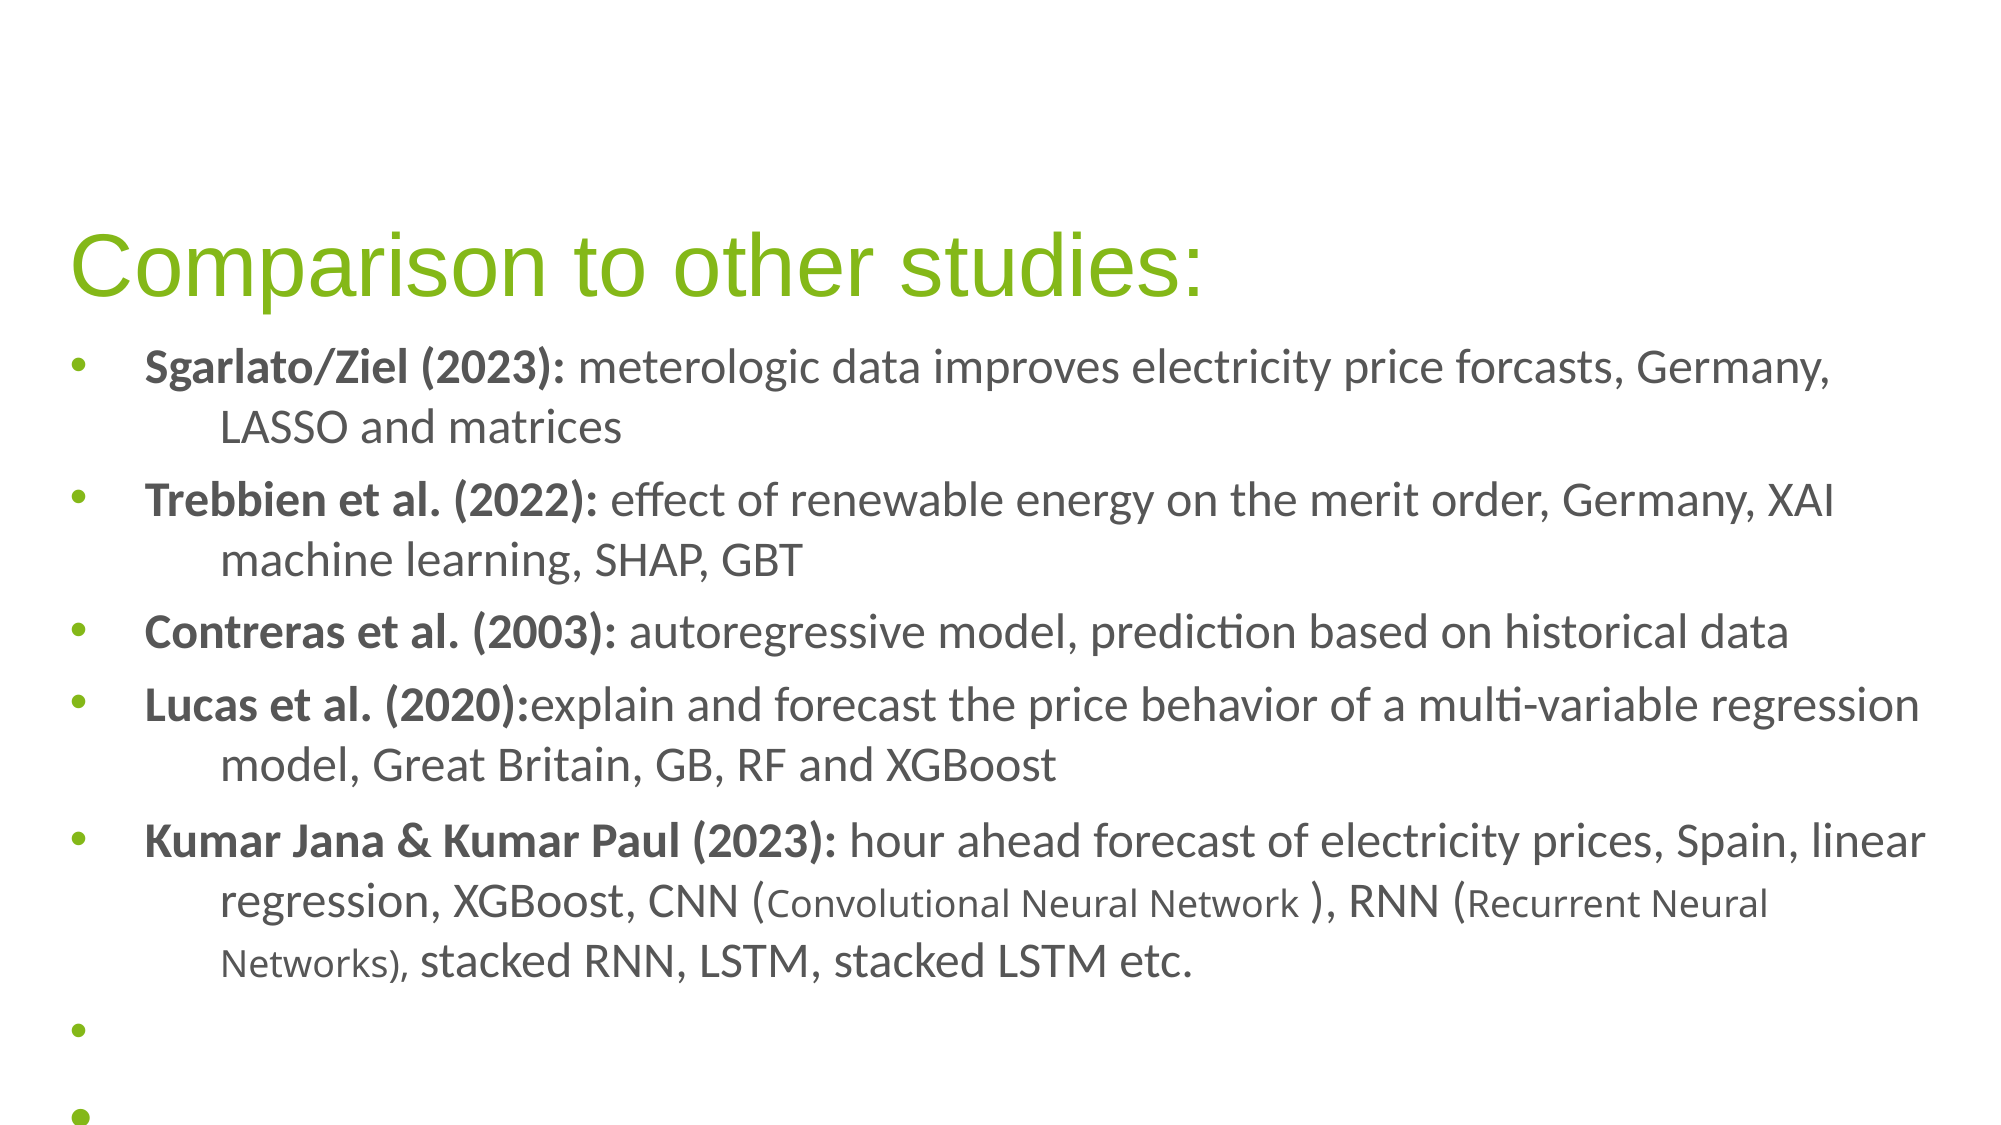

# Comparison to other studies:
Sgarlato/Ziel (2023): meterologic data improves electricity price forcasts, Germany, LASSO and matrices
Trebbien et al. (2022): effect of renewable energy on the merit order, Germany, XAI machine learning, SHAP, GBT
Contreras et al. (2003): autoregressive model, prediction based on historical data
Lucas et al. (2020):explain and forecast the price behavior of a multi-variable regression model, Great Britain, GB, RF and XGBoost
Kumar Jana & Kumar Paul (2023): hour ahead forecast of electricity prices, Spain, linear regression, XGBoost, CNN (Convolutional Neural Network ), RNN (Recurrent Neural Networks), stacked RNN, LSTM, stacked LSTM etc.